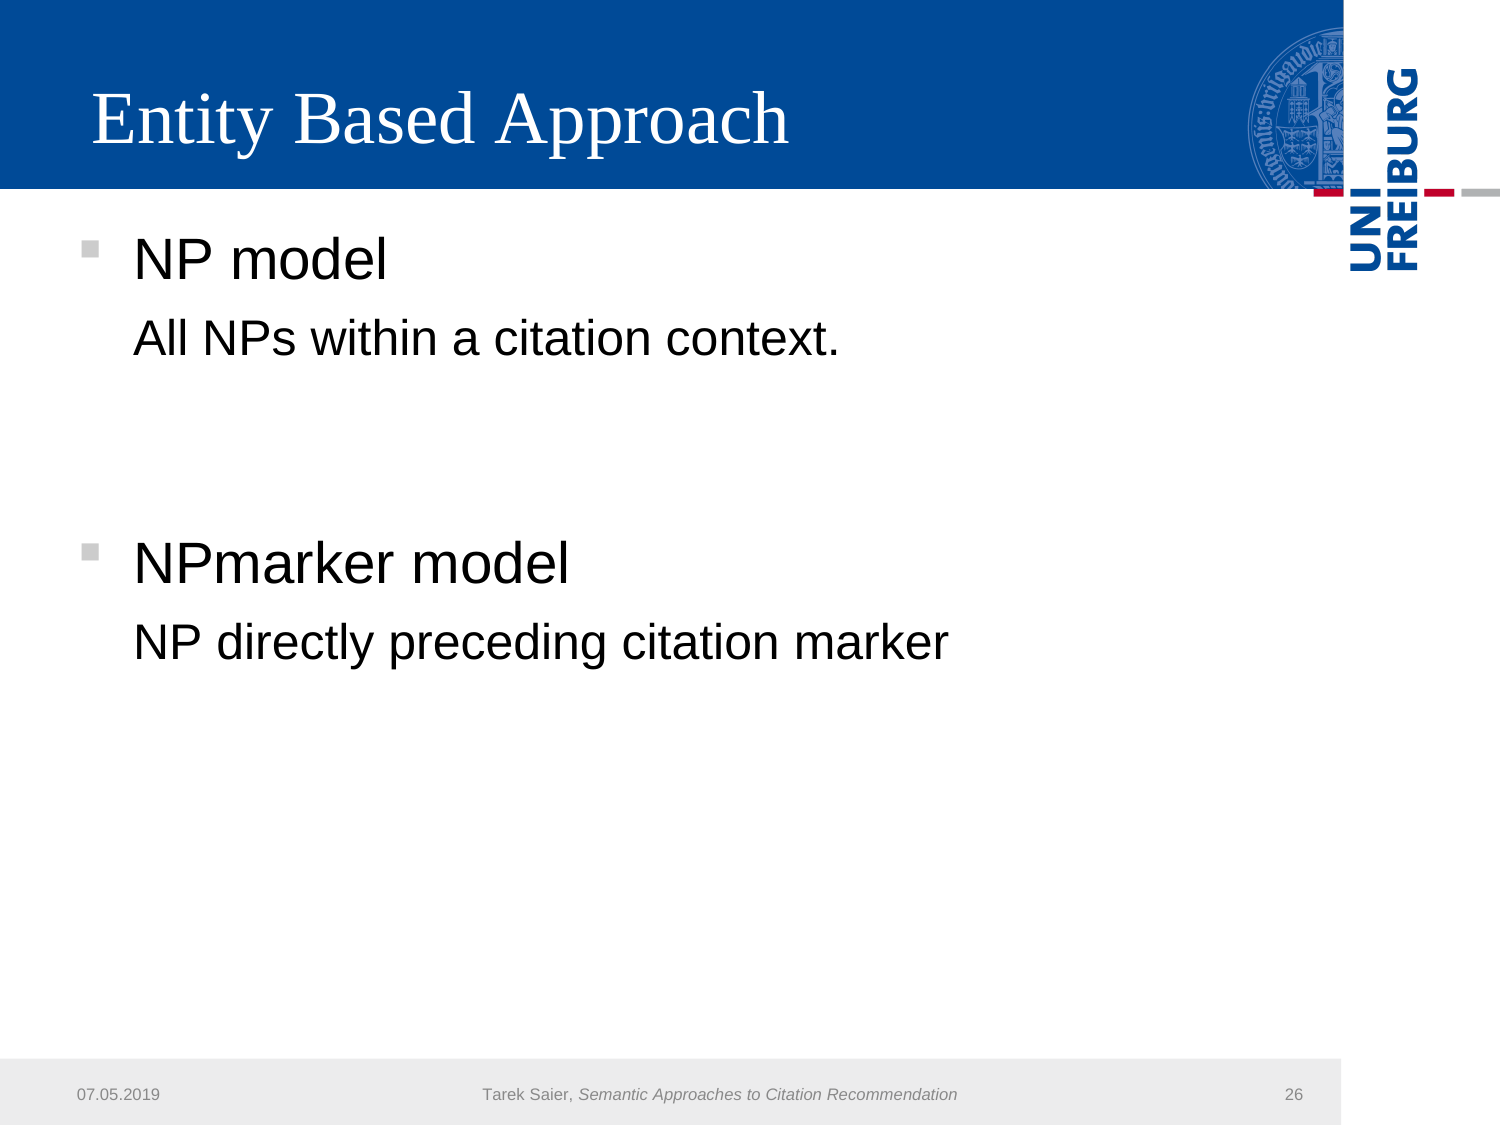

# Entity Based Approach
NP model
All NPs within a citation context. ________________________
NPmarker model
NP directly preceding citation marker
Präsentationstitel
26